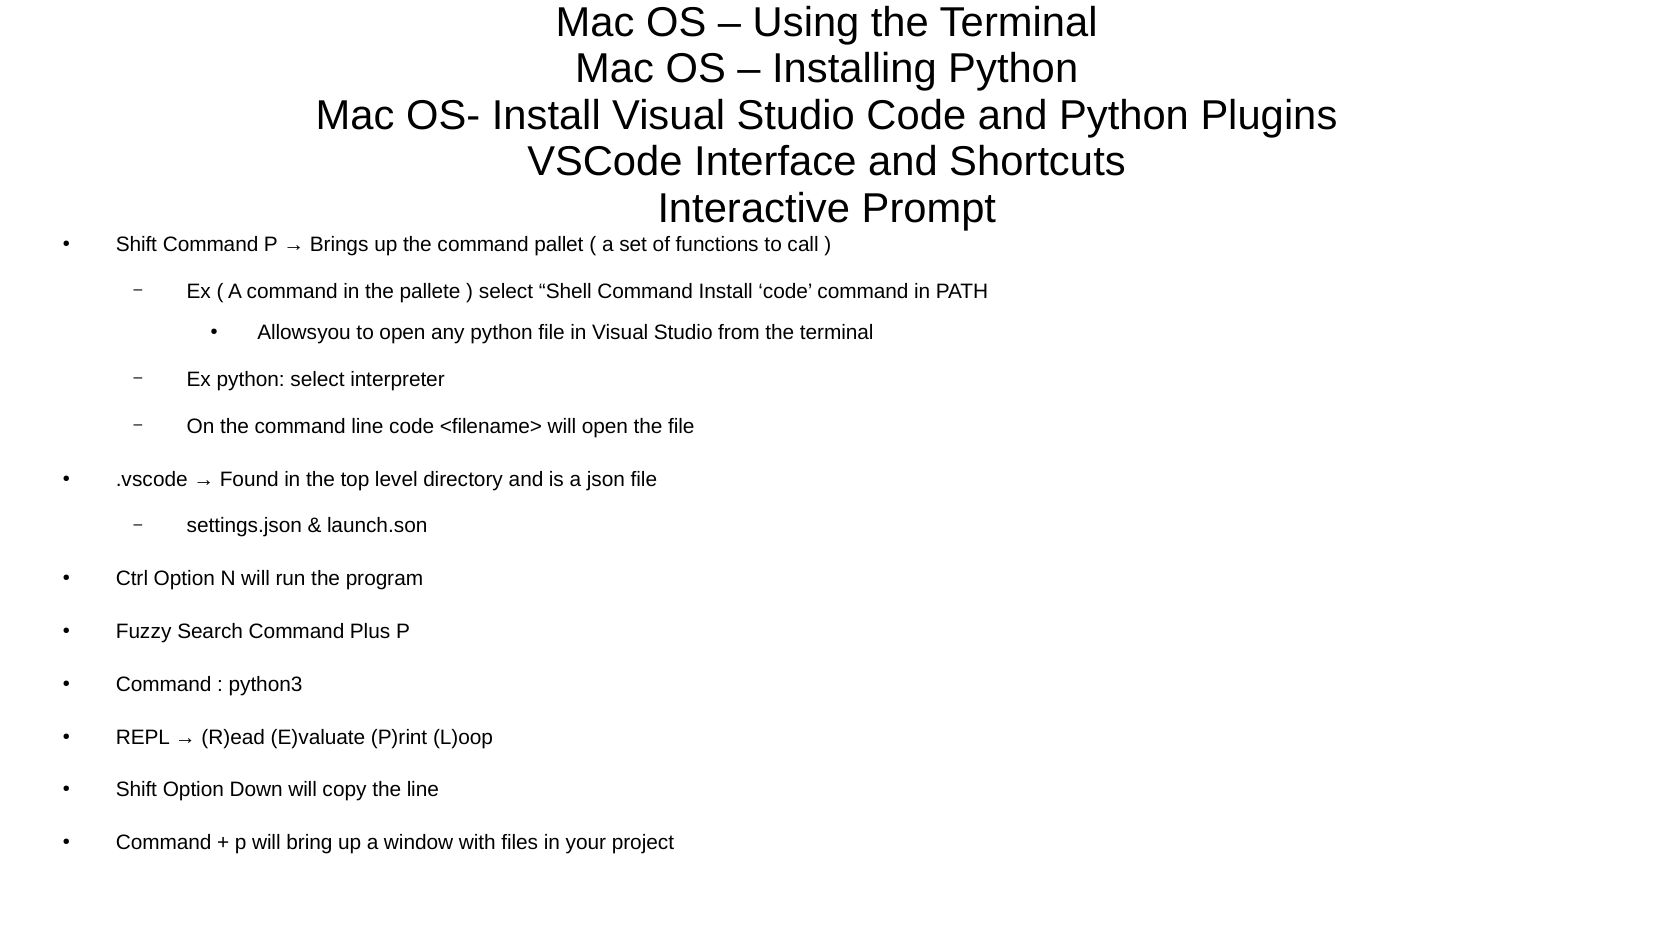

# Mac OS – Using the Terminal Mac OS – Installing Python Mac OS- Install Visual Studio Code and Python Plugins VSCode Interface and Shortcuts Interactive Prompt
Shift Command P → Brings up the command pallet ( a set of functions to call )
Ex ( A command in the pallete ) select “Shell Command Install ‘code’ command in PATH
Allowsyou to open any python file in Visual Studio from the terminal
Ex python: select interpreter
On the command line code <filename> will open the file
.vscode → Found in the top level directory and is a json file
settings.json & launch.son
Ctrl Option N will run the program
Fuzzy Search Command Plus P
Command : python3
REPL → (R)ead (E)valuate (P)rint (L)oop
Shift Option Down will copy the line
Command + p will bring up a window with files in your project